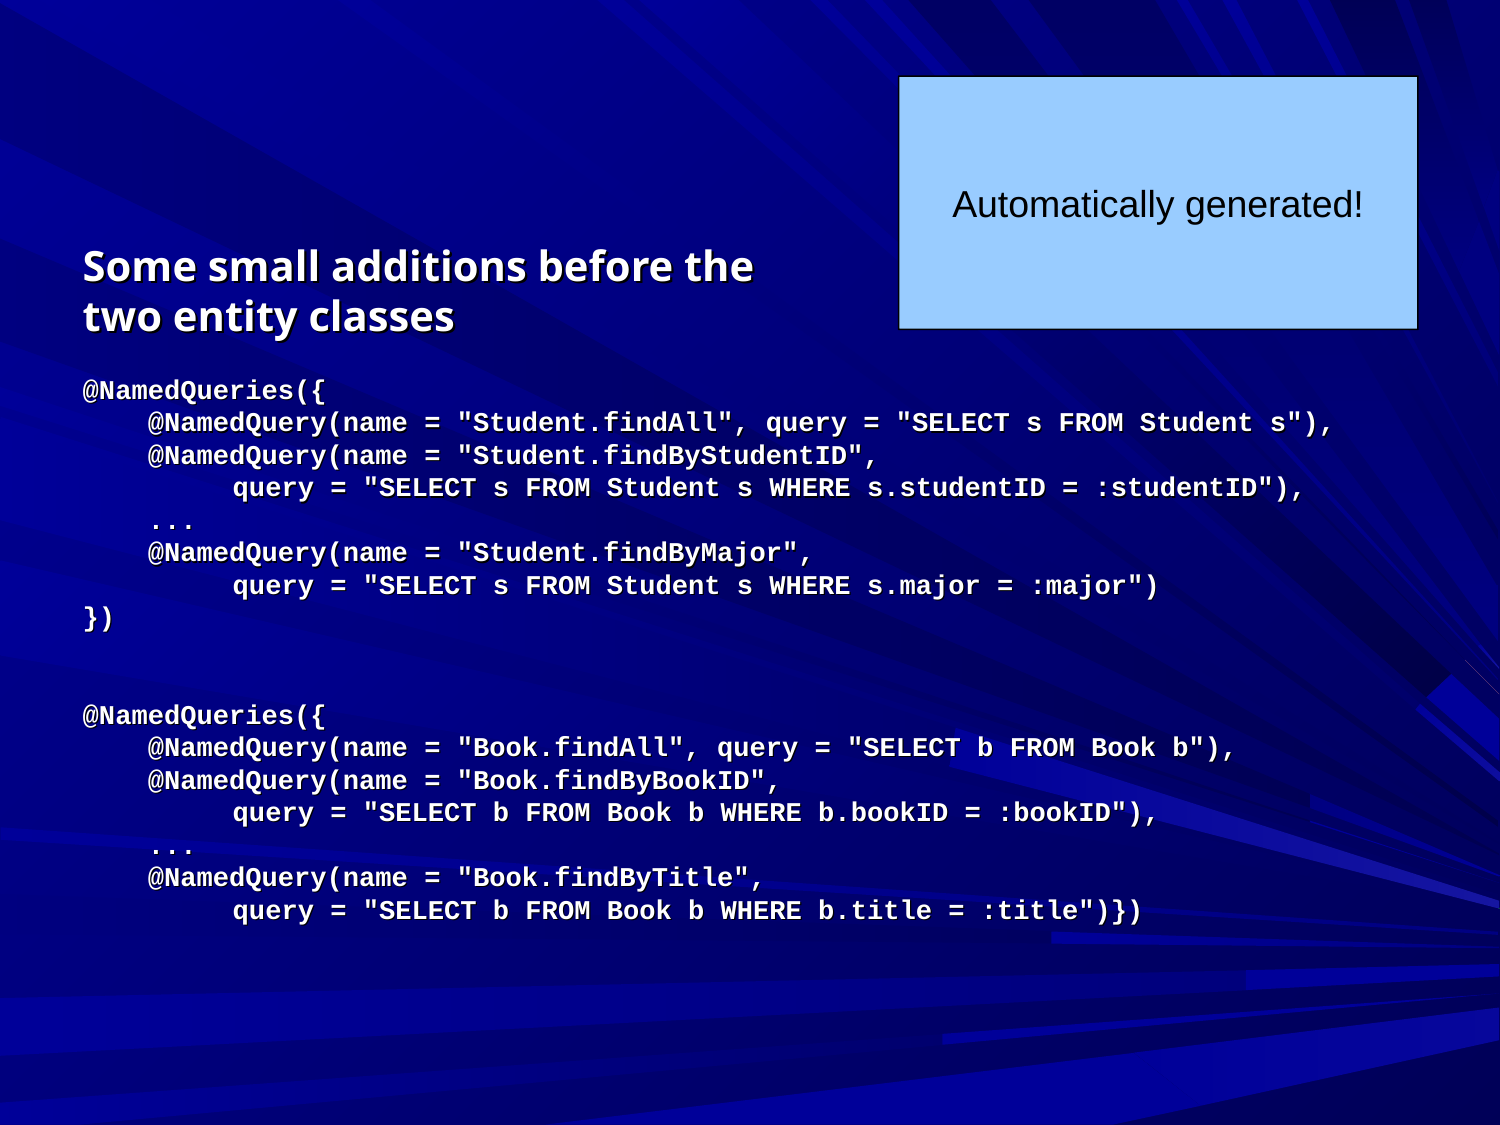

Automatically generated!
# Some small additions before the two entity classes @NamedQueries({ @NamedQuery(name = "Student.findAll", query = "SELECT s FROM Student s"), @NamedQuery(name = "Student.findByStudentID", query = "SELECT s FROM Student s WHERE s.studentID = :studentID"), ... @NamedQuery(name = "Student.findByMajor", query = "SELECT s FROM Student s WHERE s.major = :major") }) @NamedQueries({ @NamedQuery(name = "Book.findAll", query = "SELECT b FROM Book b"), @NamedQuery(name = "Book.findByBookID", query = "SELECT b FROM Book b WHERE b.bookID = :bookID"), ... @NamedQuery(name = "Book.findByTitle", query = "SELECT b FROM Book b WHERE b.title = :title")})